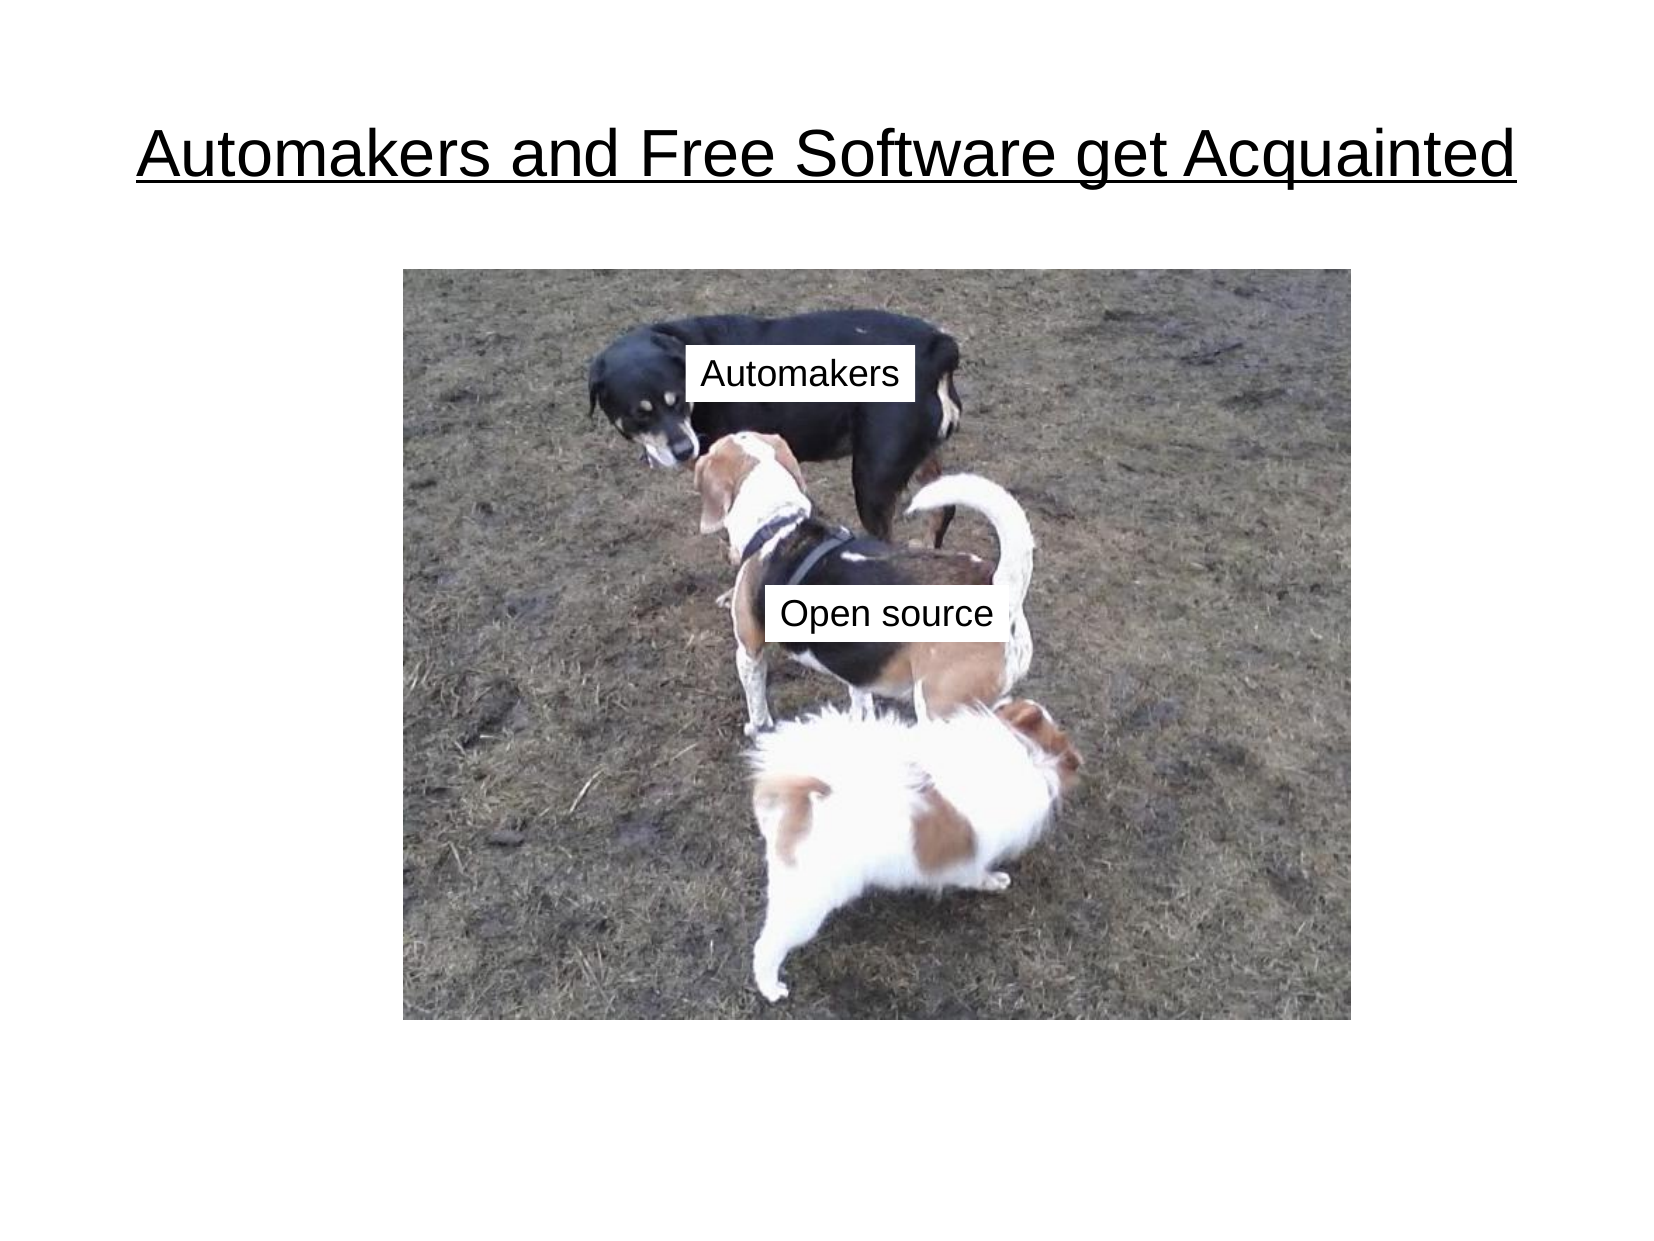

# Automakers and Free Software get Acquainted
Automakers
Open source